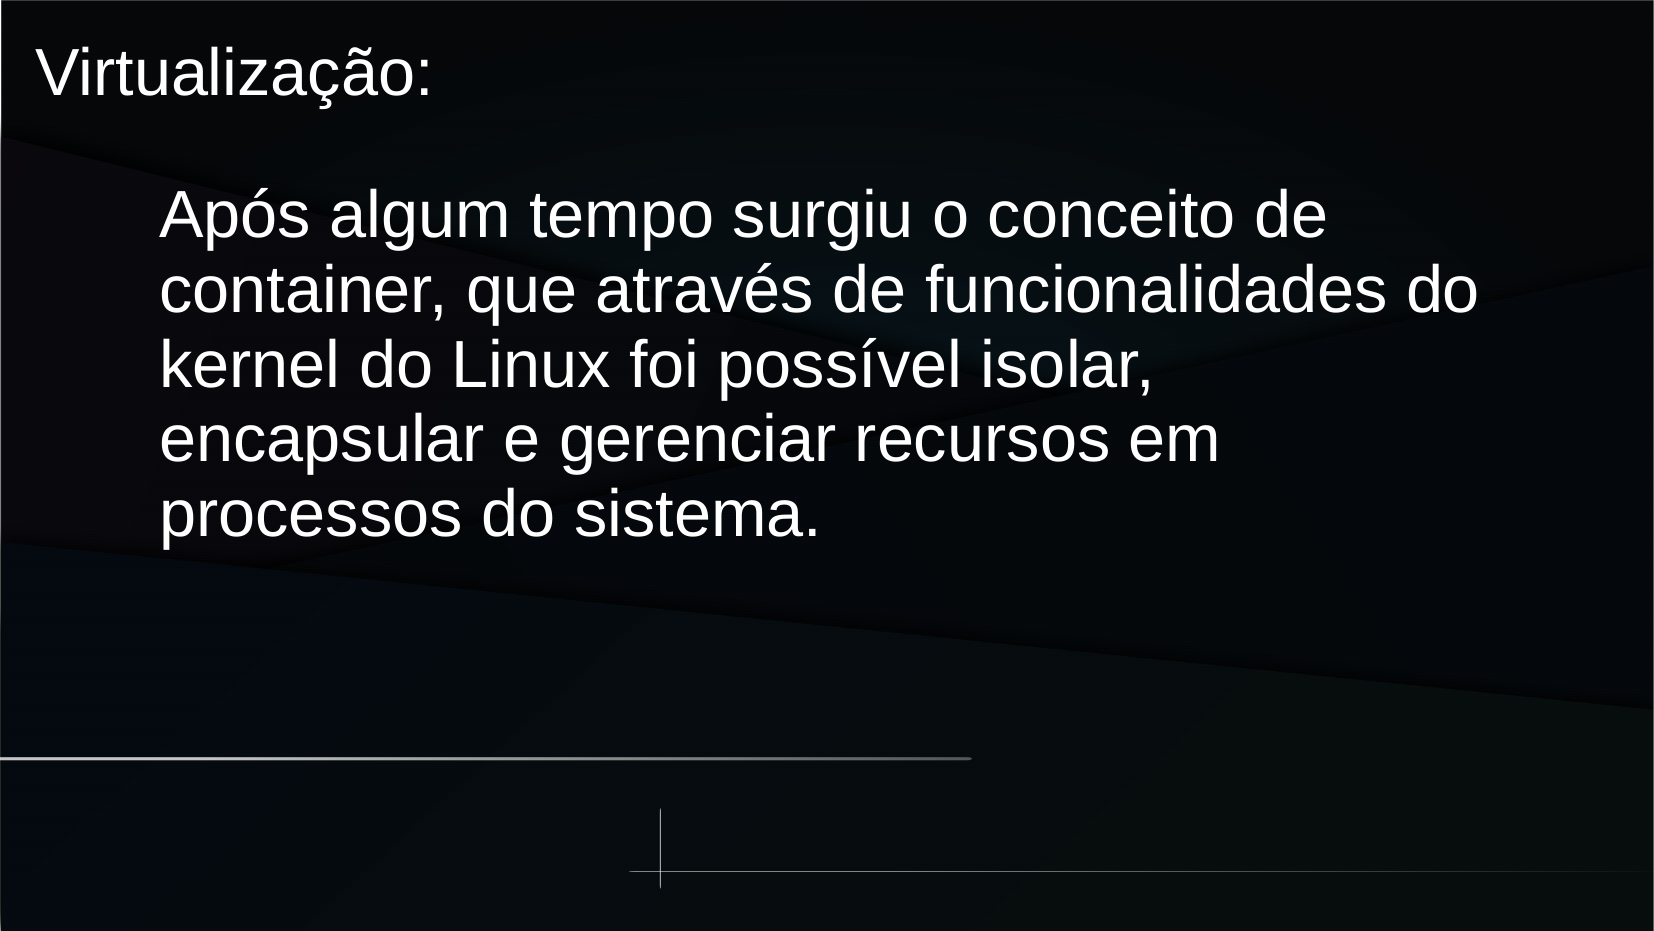

# Virtualização:
Após algum tempo surgiu o conceito de container, que através de funcionalidades do kernel do Linux foi possível isolar, encapsular e gerenciar recursos em processos do sistema.